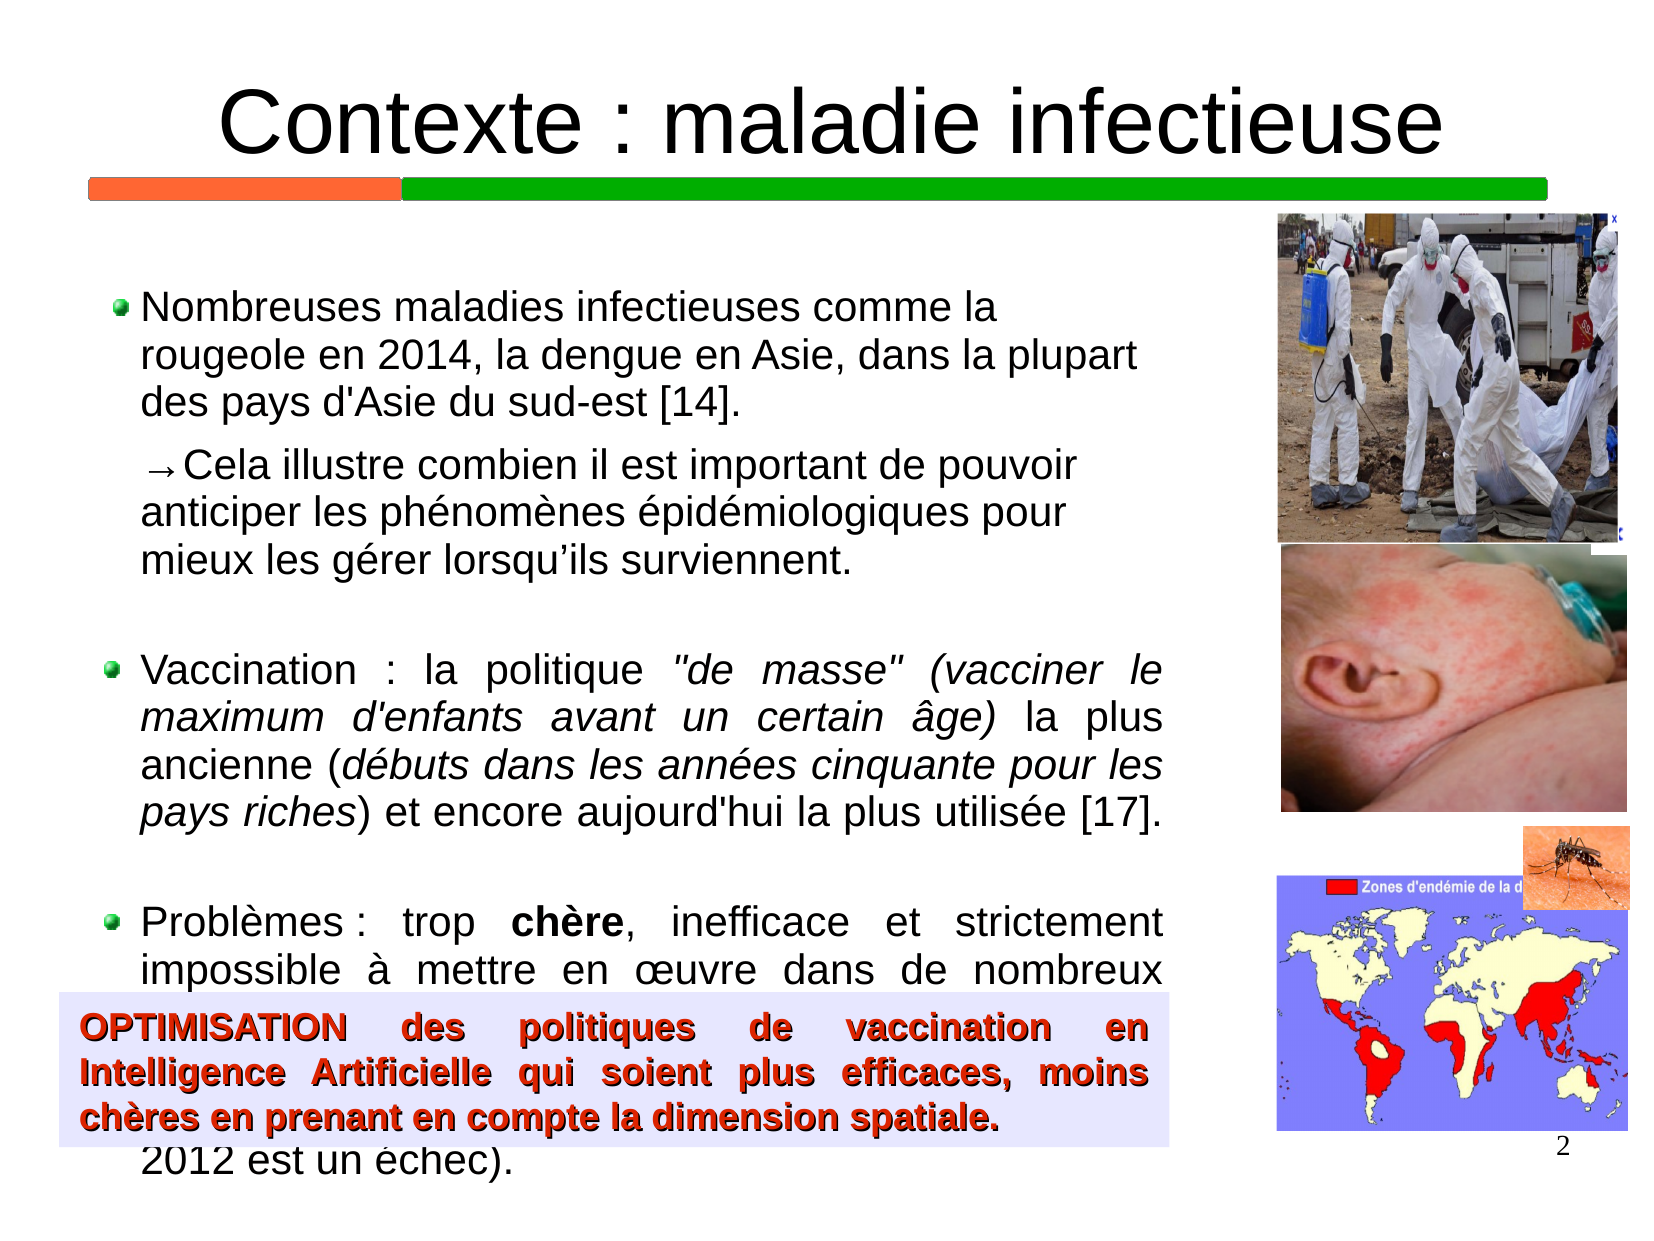

# Contexte : maladie infectieuse
Nombreuses maladies infectieuses comme la rougeole en 2014, la dengue en Asie, dans la plupart des pays d'Asie du sud-est [14].
→Cela illustre combien il est important de pouvoir anticiper les phénomènes épidémiologiques pour mieux les gérer lorsqu’ils surviennent.
Vaccination : la politique "de masse" (vacciner le maximum d'enfants avant un certain âge) la plus ancienne (débuts dans les années cinquante pour les pays riches) et encore aujourd'hui la plus utilisée [17].
Problèmes : trop chère, inefficace et strictement impossible à mettre en œuvre dans de nombreux pays pauvres, notamment en Afrique comme à la fois problèmes financières et logistiques. (e.g. le projet de l’OMS d’extinction de la rougeole au Vietnam avant 2012 est un échec).
OPTIMISATION des politiques de vaccination en Intelligence Artificielle qui soient plus efficaces, moins chères en prenant en compte la dimension spatiale.
2